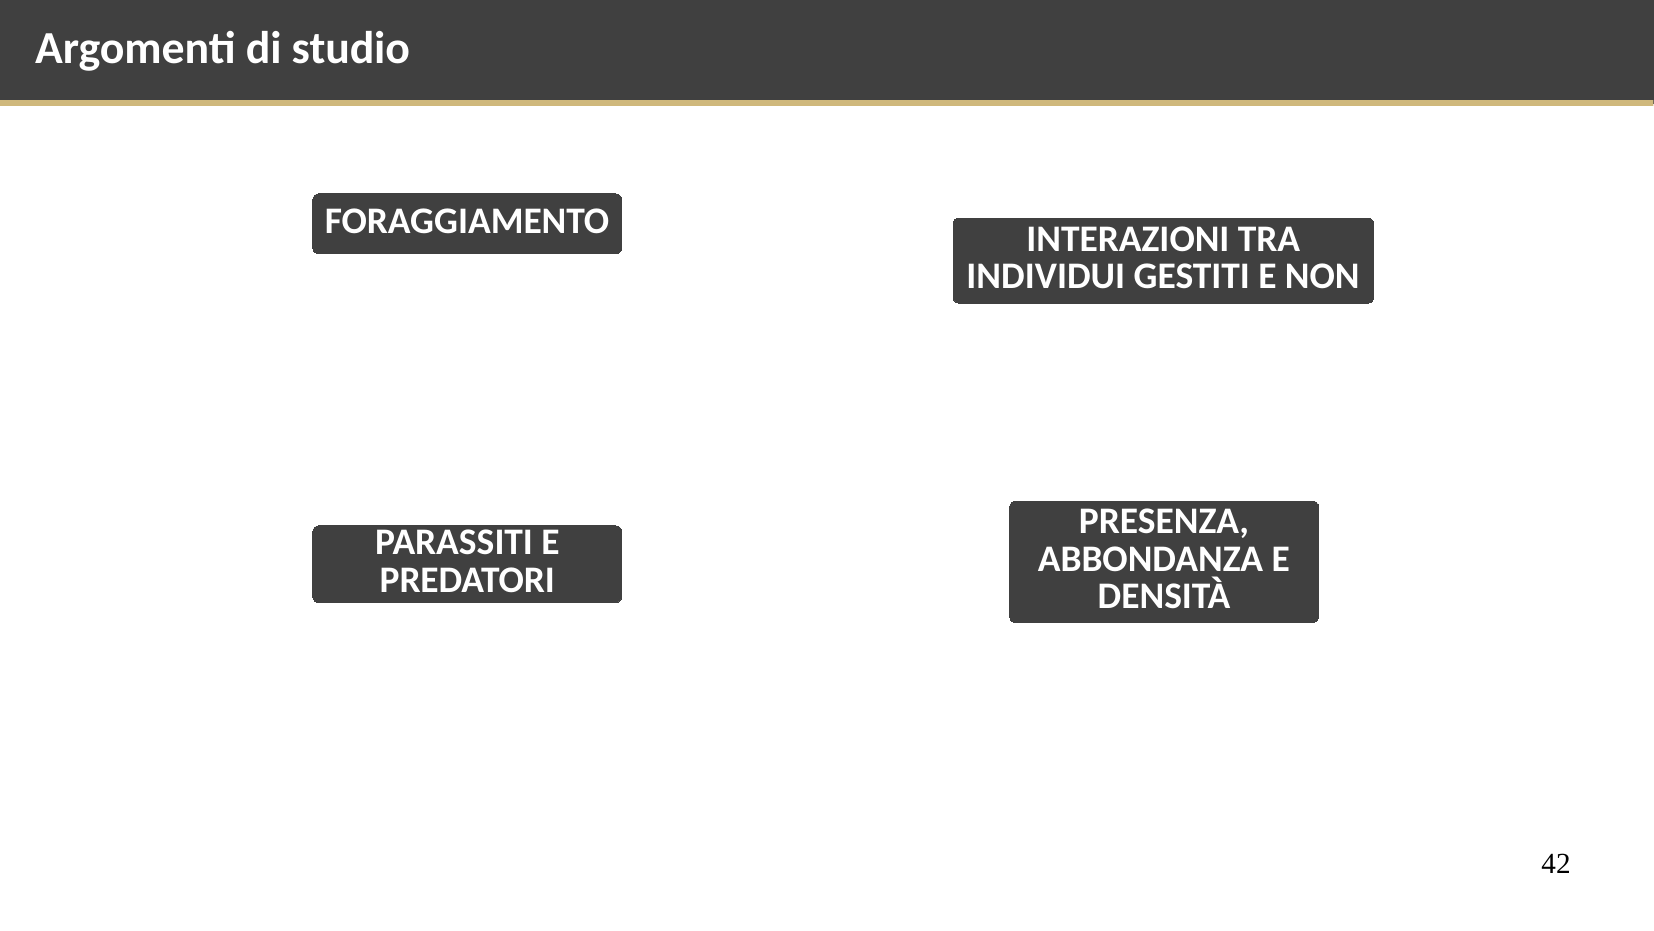

Argomenti di studio
FORAGGIAMENTO
INTERAZIONI TRA
INDIVIDUI GESTITI E NON
PRESENZA,
ABBONDANZA E
DENSITÀ
PARASSITI E
PREDATORI
42